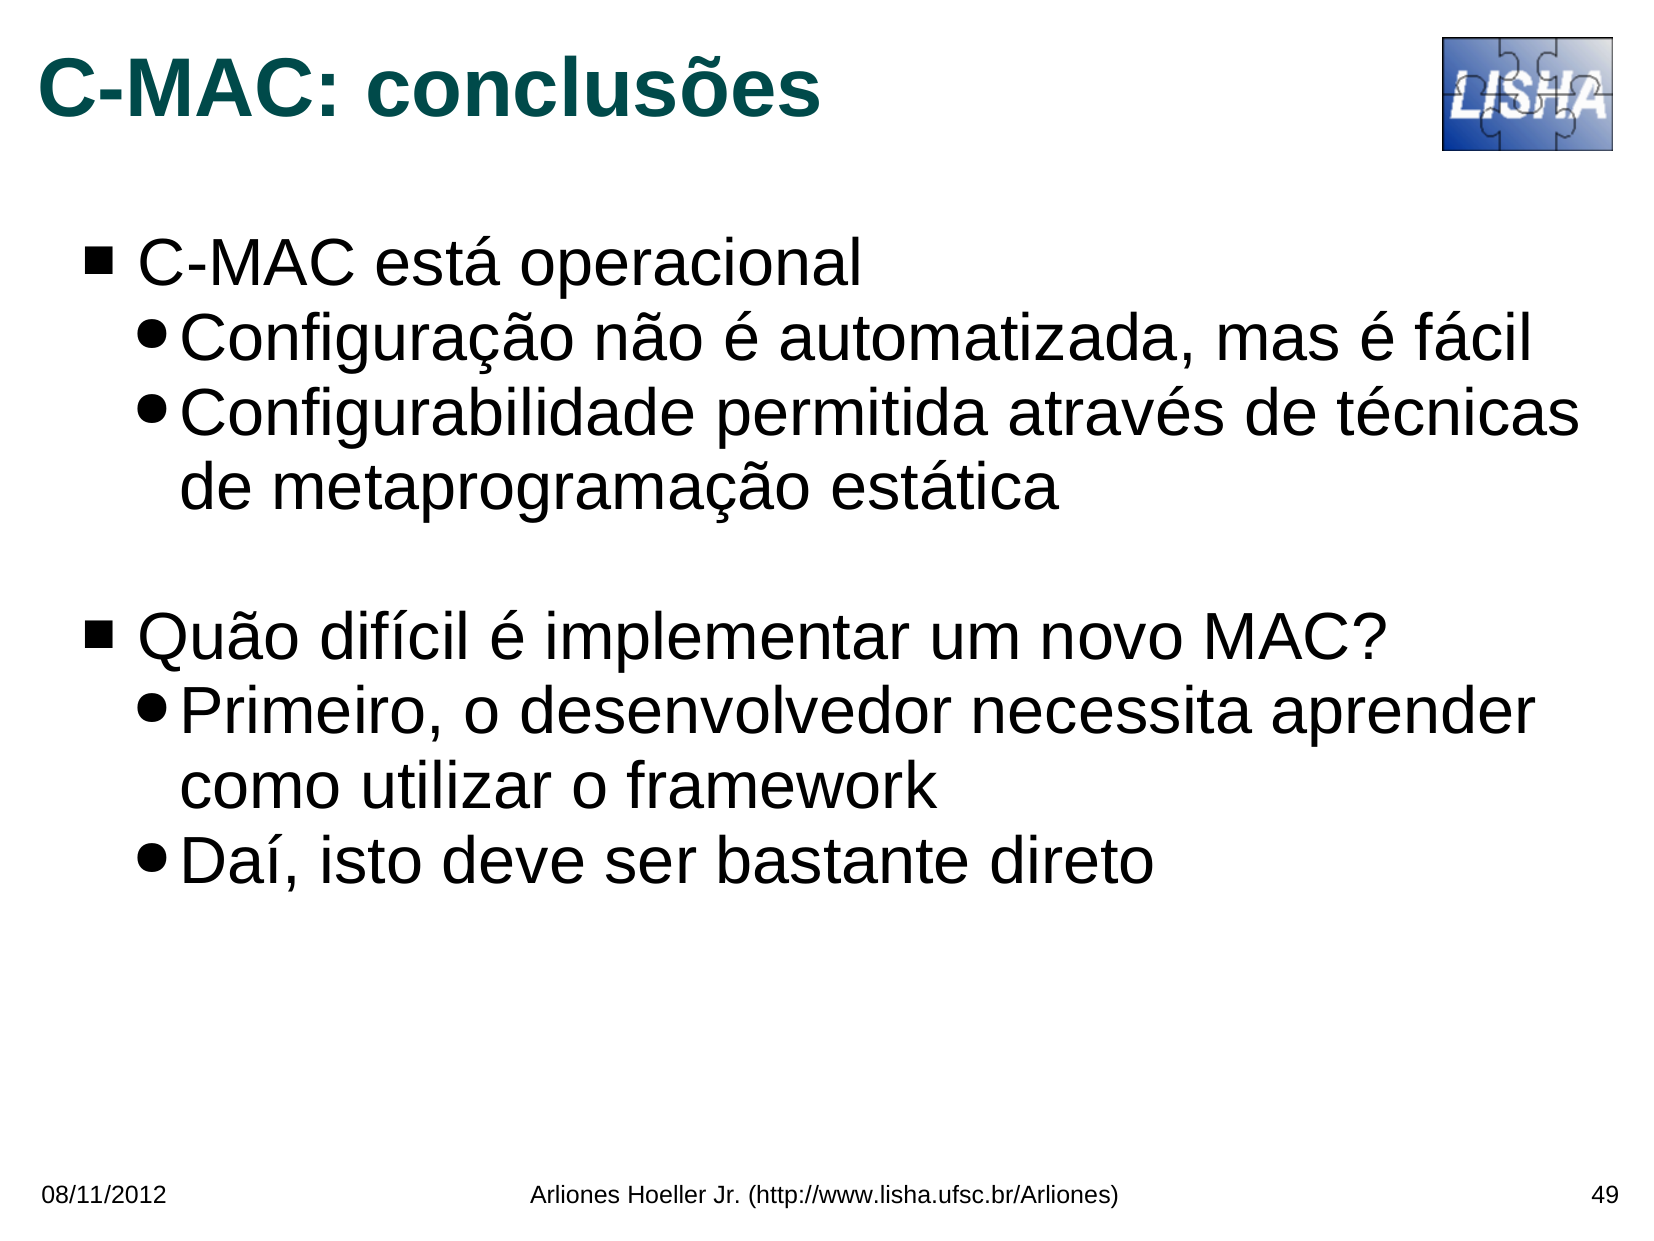

# C-MAC: conclusões
C-MAC está operacional
Configuração não é automatizada, mas é fácil
Configurabilidade permitida através de técnicas de metaprogramação estática
Quão difícil é implementar um novo MAC?
Primeiro, o desenvolvedor necessita aprender como utilizar o framework
Daí, isto deve ser bastante direto